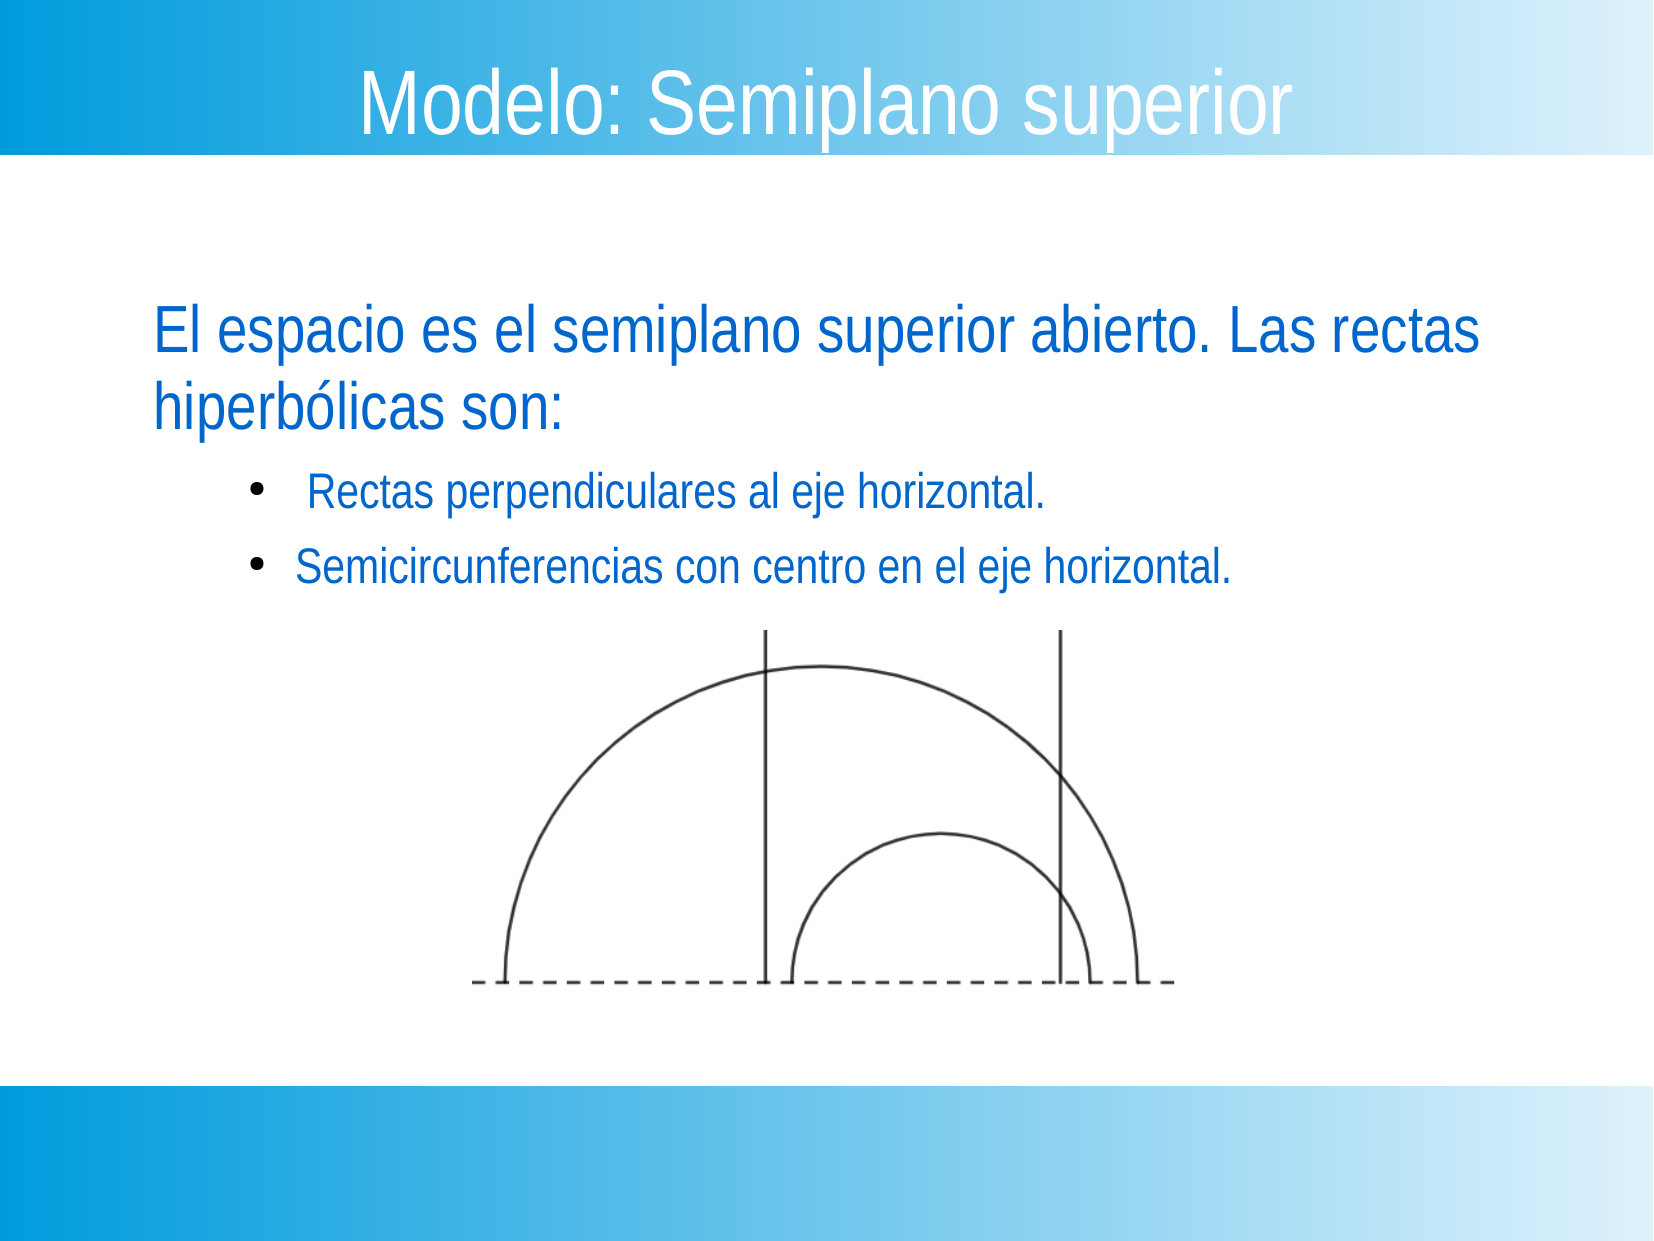

# Modelo: Semiplano superior
El espacio es el semiplano superior abierto. Las rectas hiperbólicas son:
 Rectas perpendiculares al eje horizontal.
Semicircunferencias con centro en el eje horizontal.